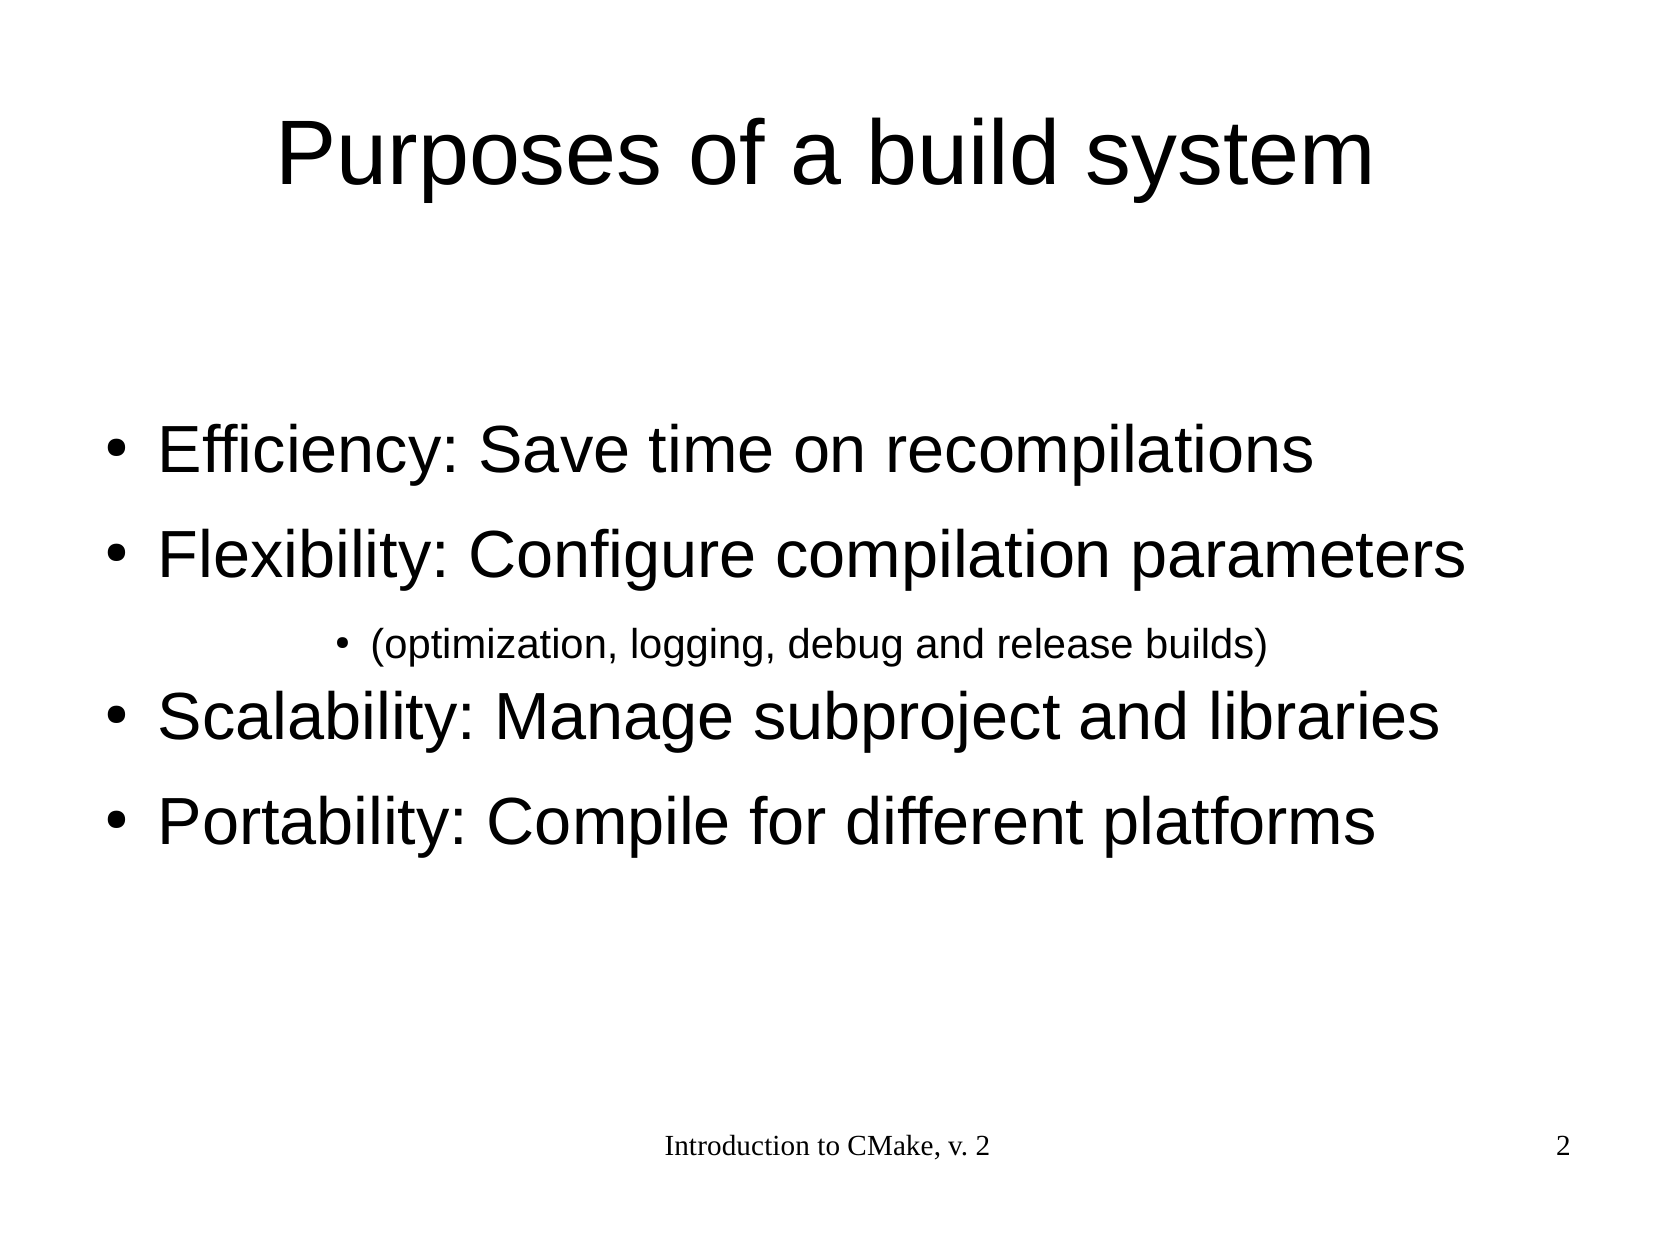

# Purposes of a build system
Efficiency: Save time on recompilations
Flexibility: Configure compilation parameters
(optimization, logging, debug and release builds)
Scalability: Manage subproject and libraries
Portability: Compile for different platforms
Introduction to CMake, v. 2
2